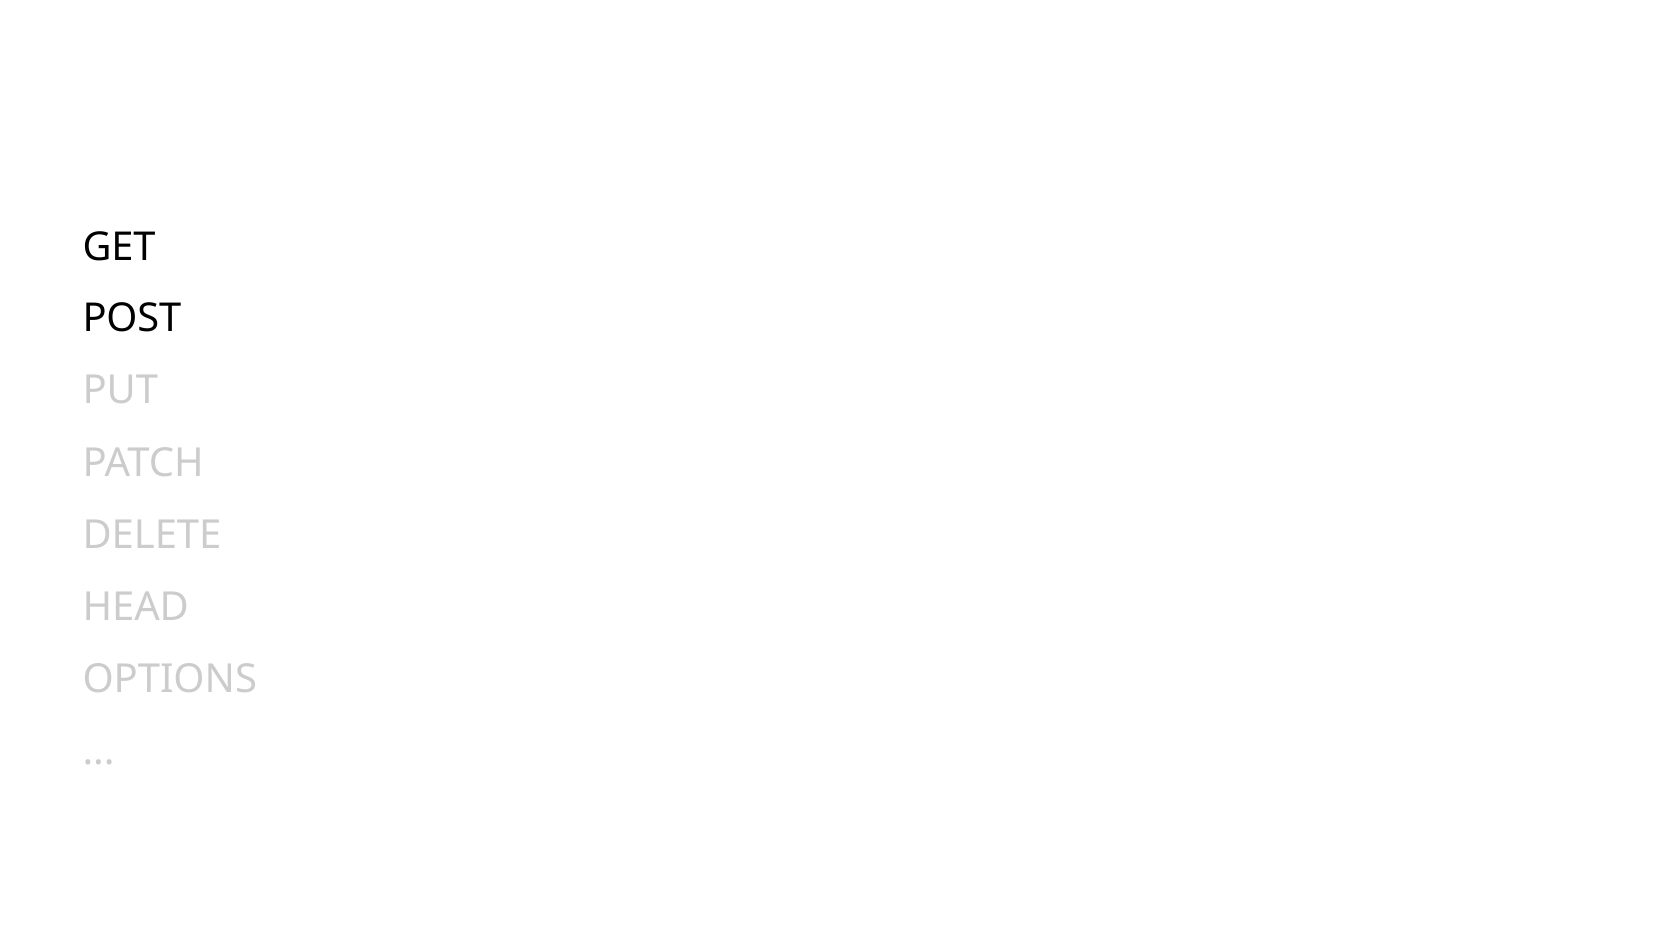

# GET
POST
PUT
PATCH
DELETE
HEAD
OPTIONS
...